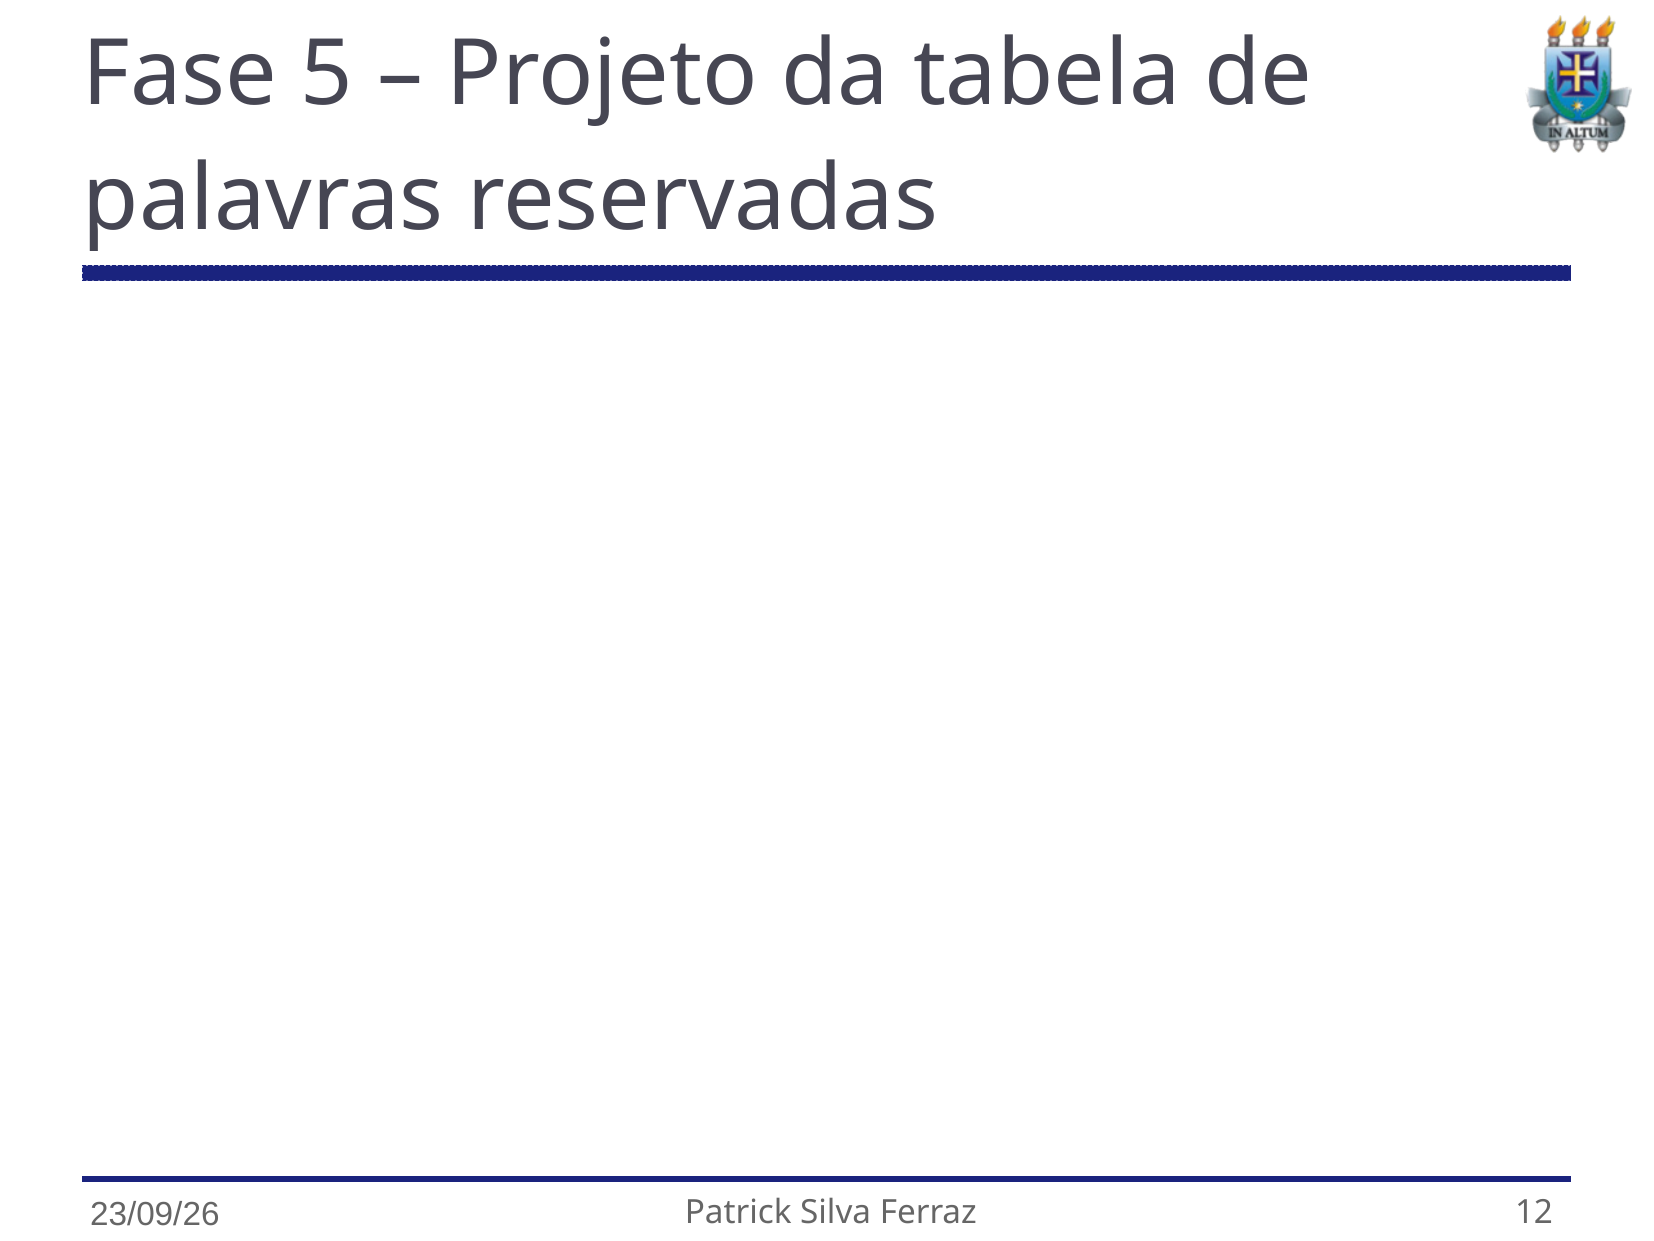

# Fase 5 – Projeto da tabela de palavras reservadas